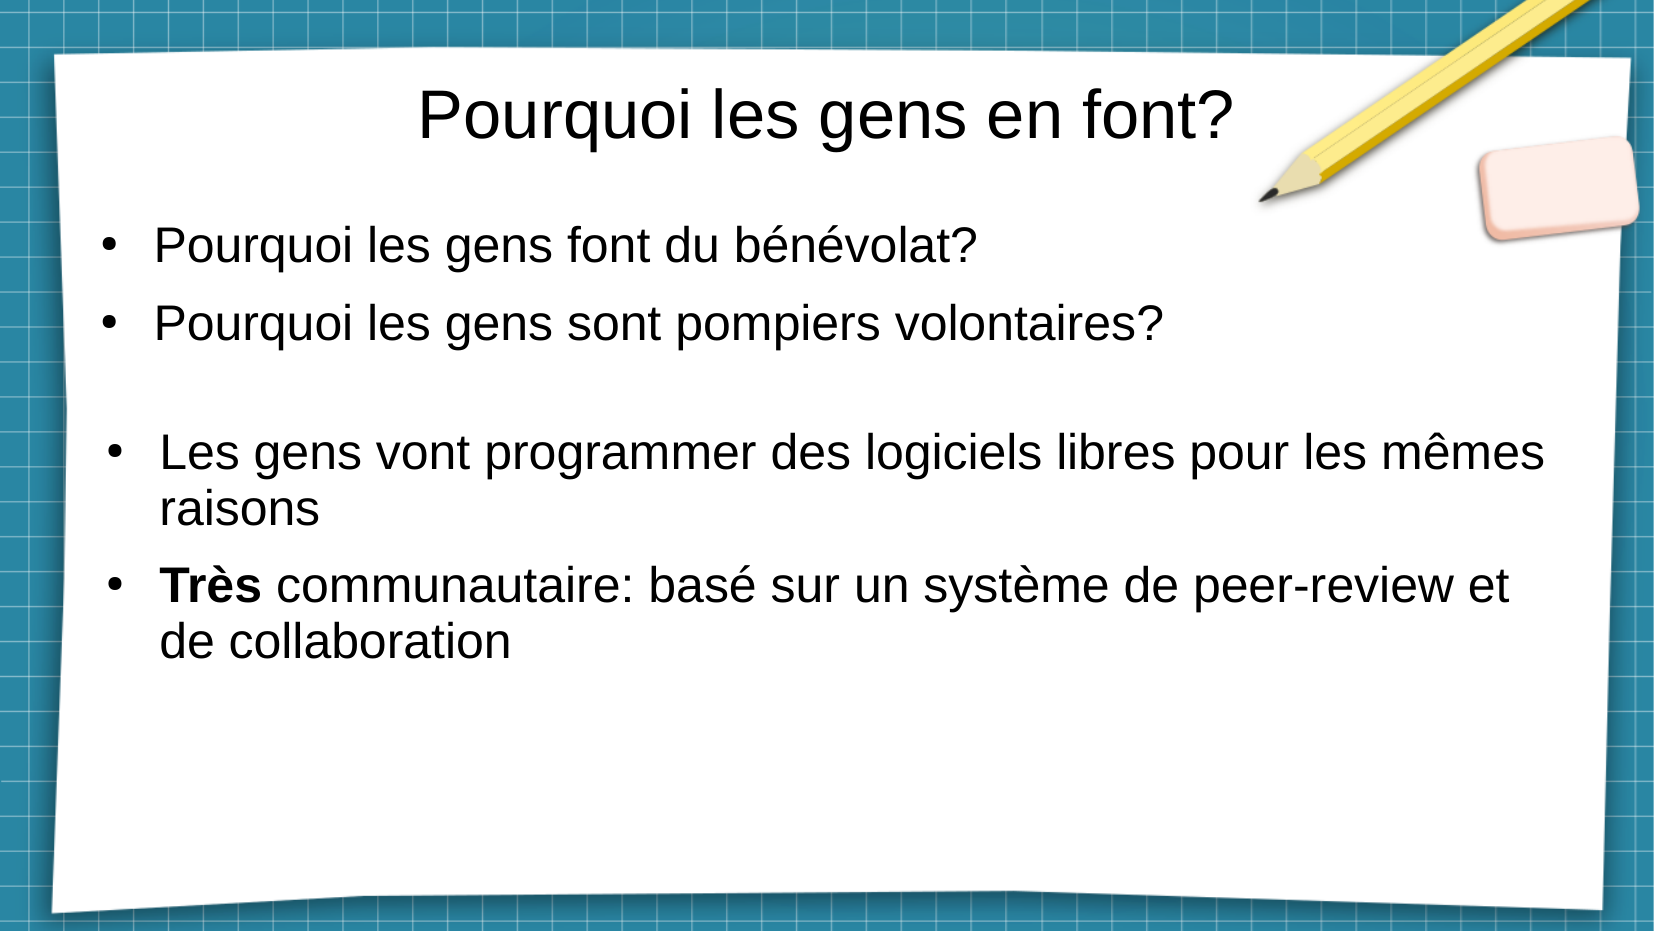

# Pourquoi les gens en font?
Pourquoi les gens font du bénévolat?
Pourquoi les gens sont pompiers volontaires?
Les gens vont programmer des logiciels libres pour les mêmes raisons
Très communautaire: basé sur un système de peer-review et de collaboration